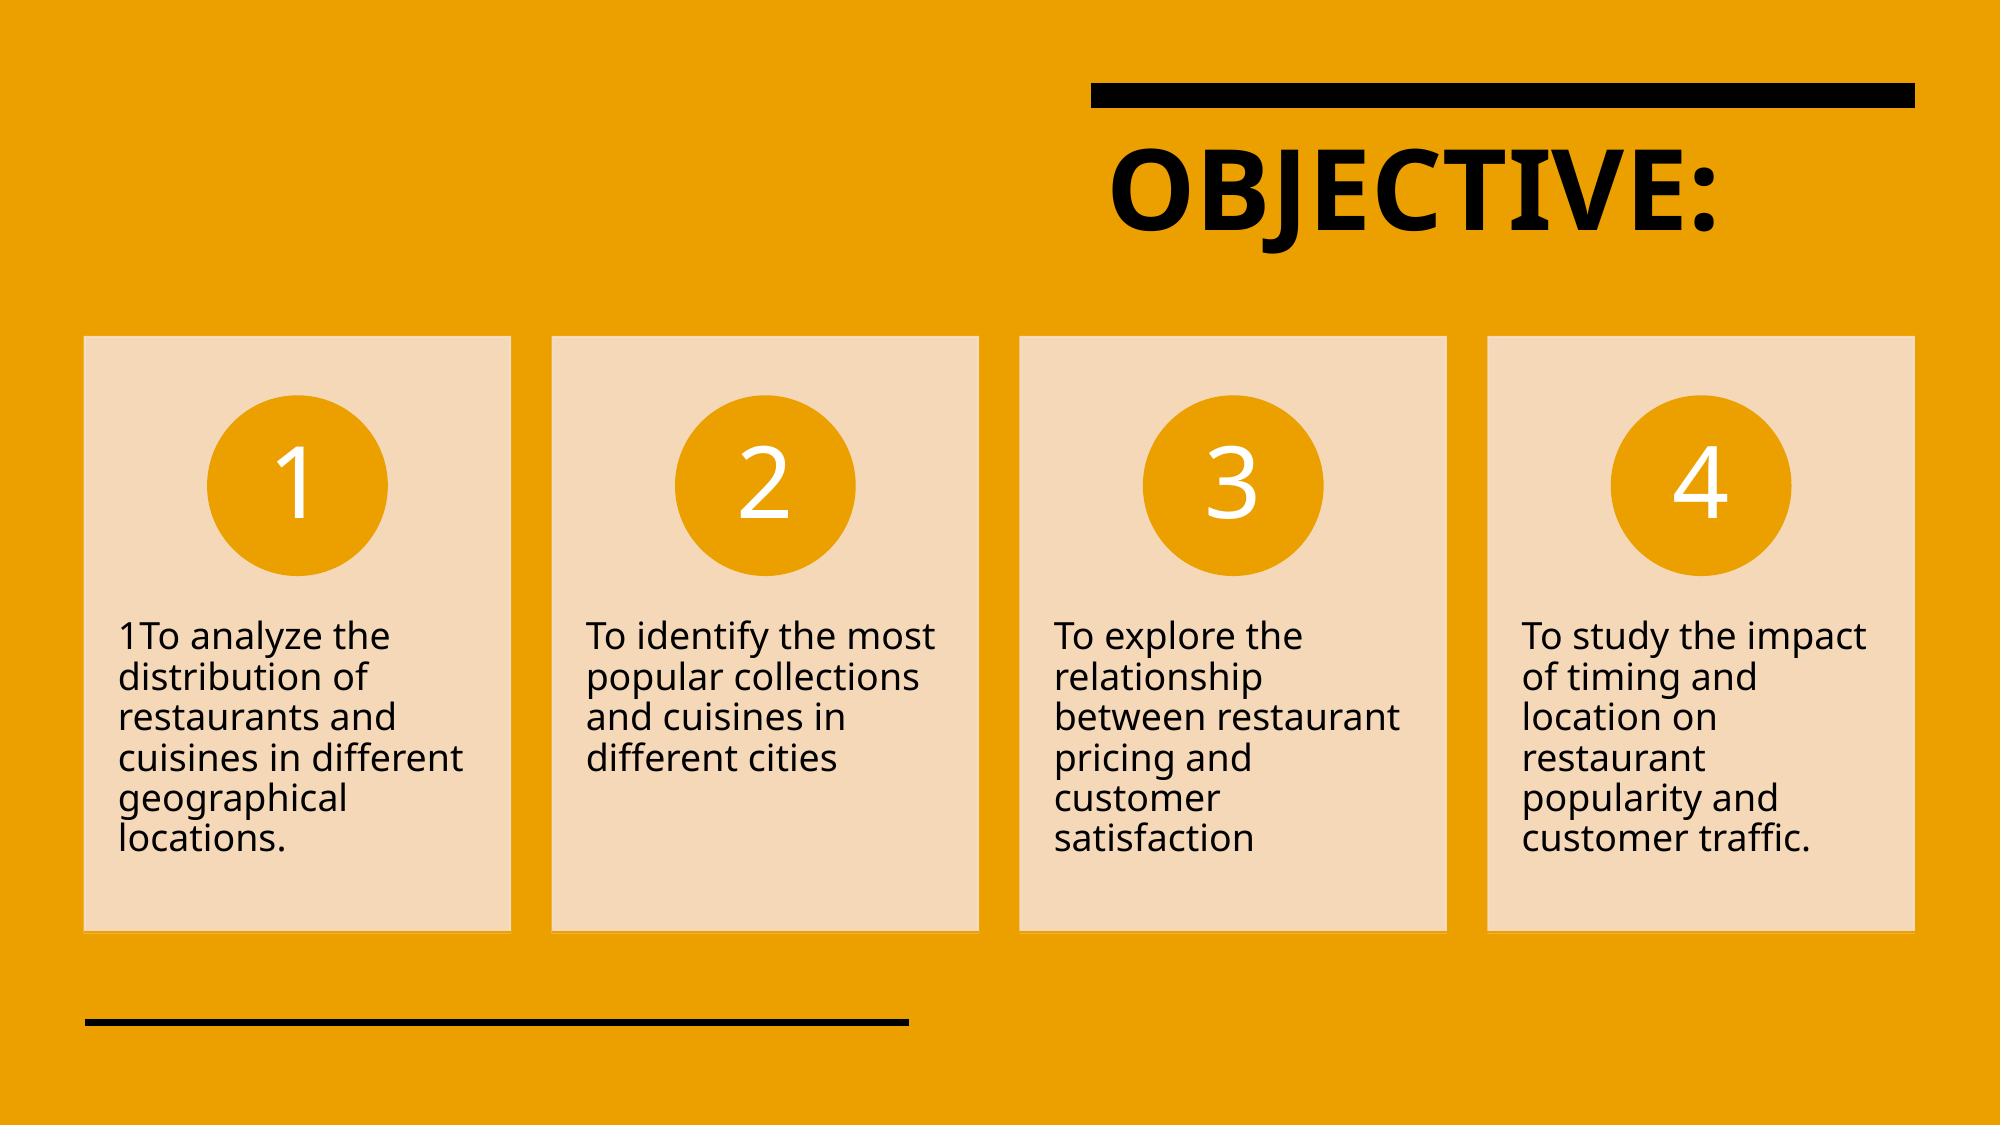

# OBJECTIVE:
1To analyze the distribution of restaurants and cuisines in different geographical locations.
To identify the most popular collections and cuisines in different cities
To explore the relationship between restaurant pricing and customer satisfaction
To study the impact of timing and location on restaurant popularity and customer traffic.
1
2
3
4